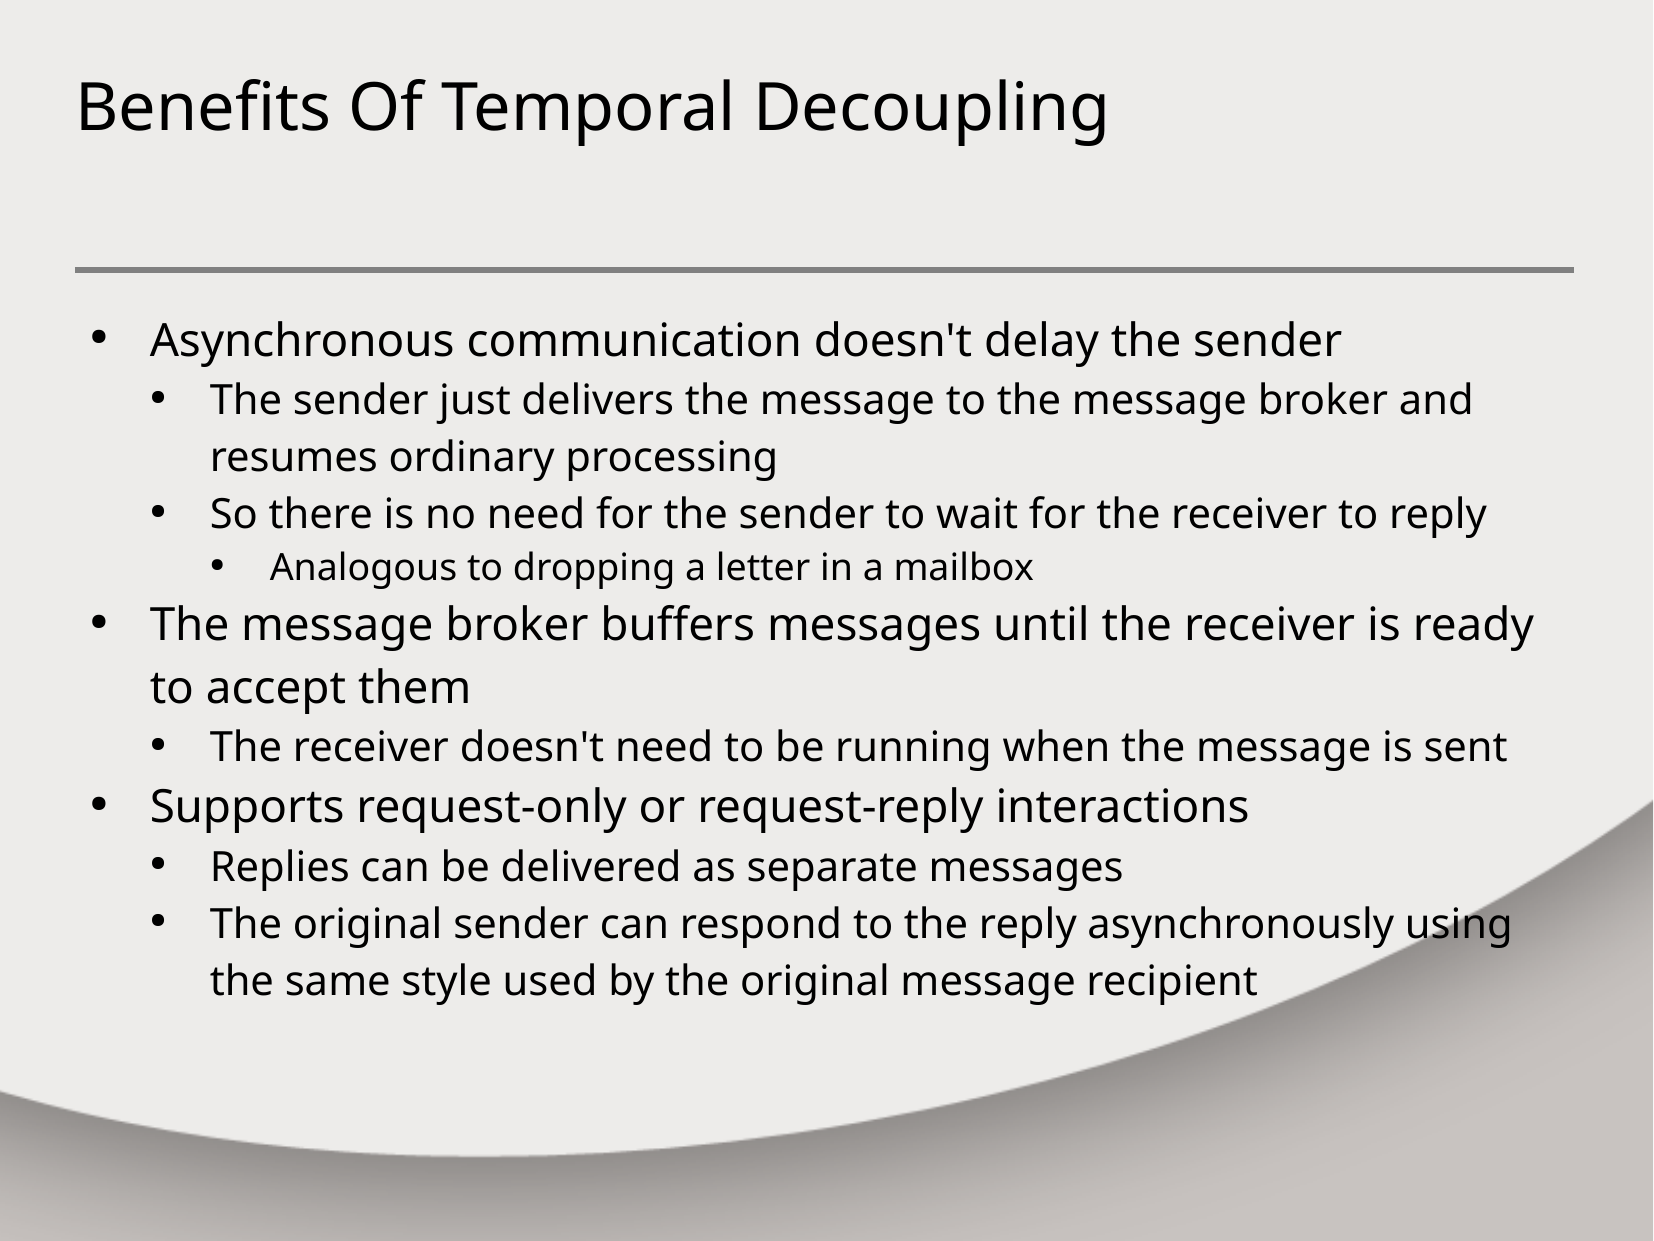

# Benefits Of Temporal Decoupling
Asynchronous communication doesn't delay the sender
The sender just delivers the message to the message broker and resumes ordinary processing
So there is no need for the sender to wait for the receiver to reply
Analogous to dropping a letter in a mailbox
The message broker buffers messages until the receiver is ready to accept them
The receiver doesn't need to be running when the message is sent
Supports request-only or request-reply interactions
Replies can be delivered as separate messages
The original sender can respond to the reply asynchronously using the same style used by the original message recipient